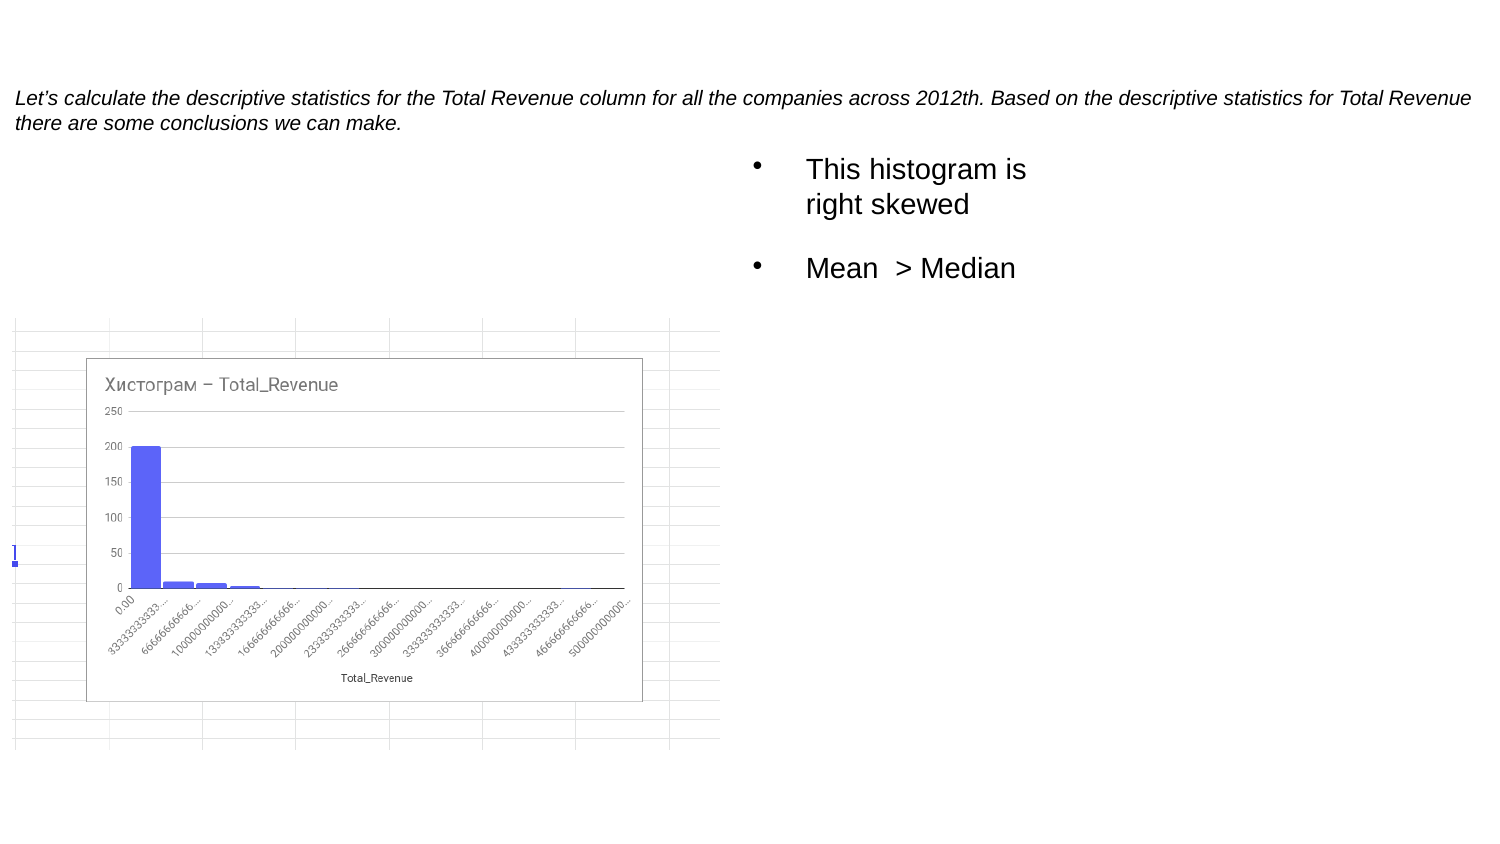

Let’s calculate the descriptive statistics for the Total Revenue column for all the companies across 2012th. Based on the descriptive statistics for Total Revenue there are some conclusions we can make.
This histogram is right skewed
Mean > Median